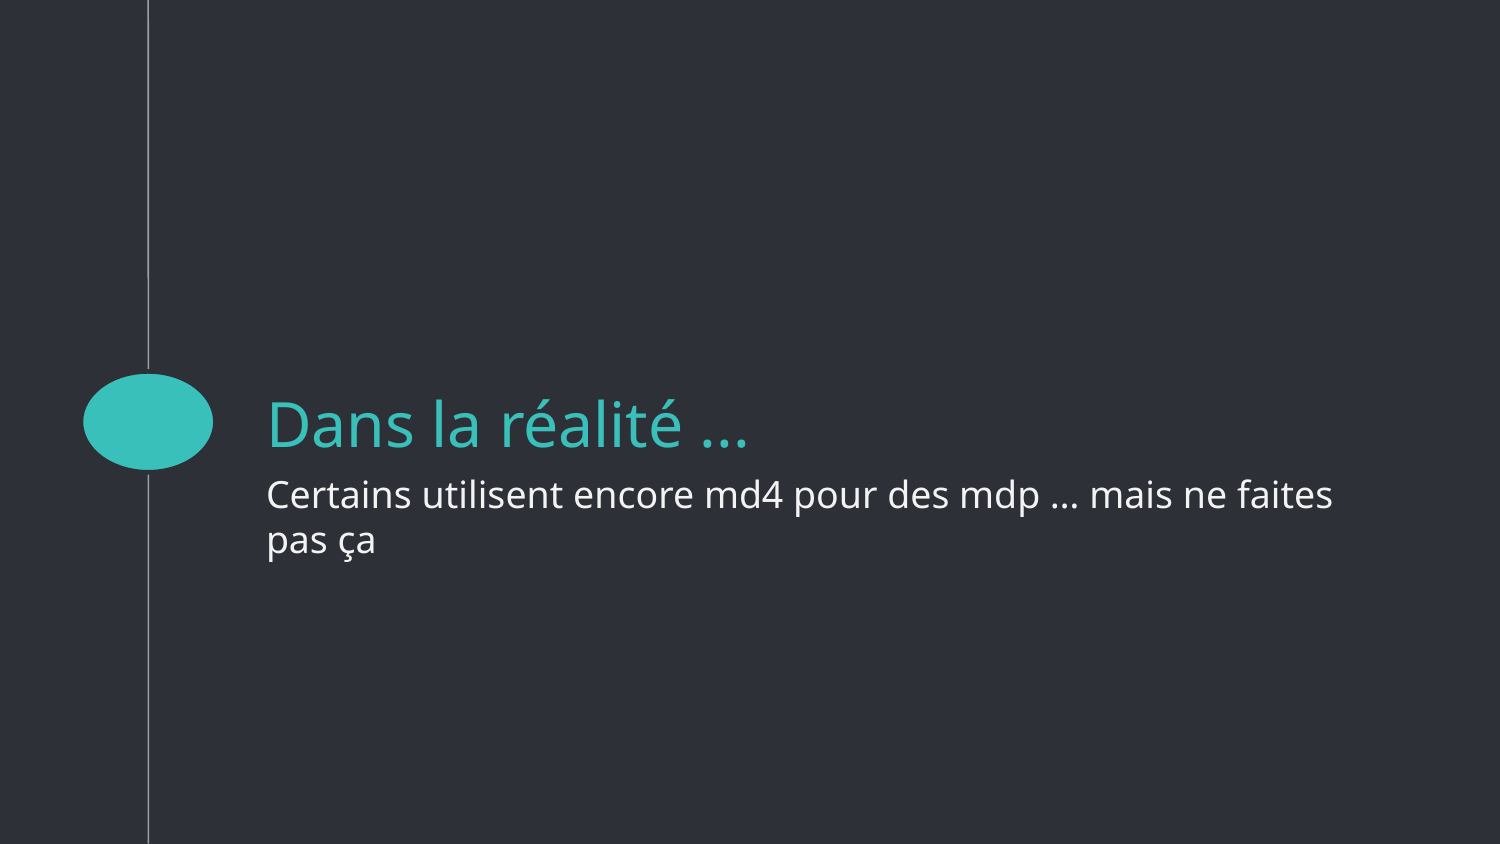

# Dans la réalité ...
Certains utilisent encore md4 pour des mdp … mais ne faites pas ça